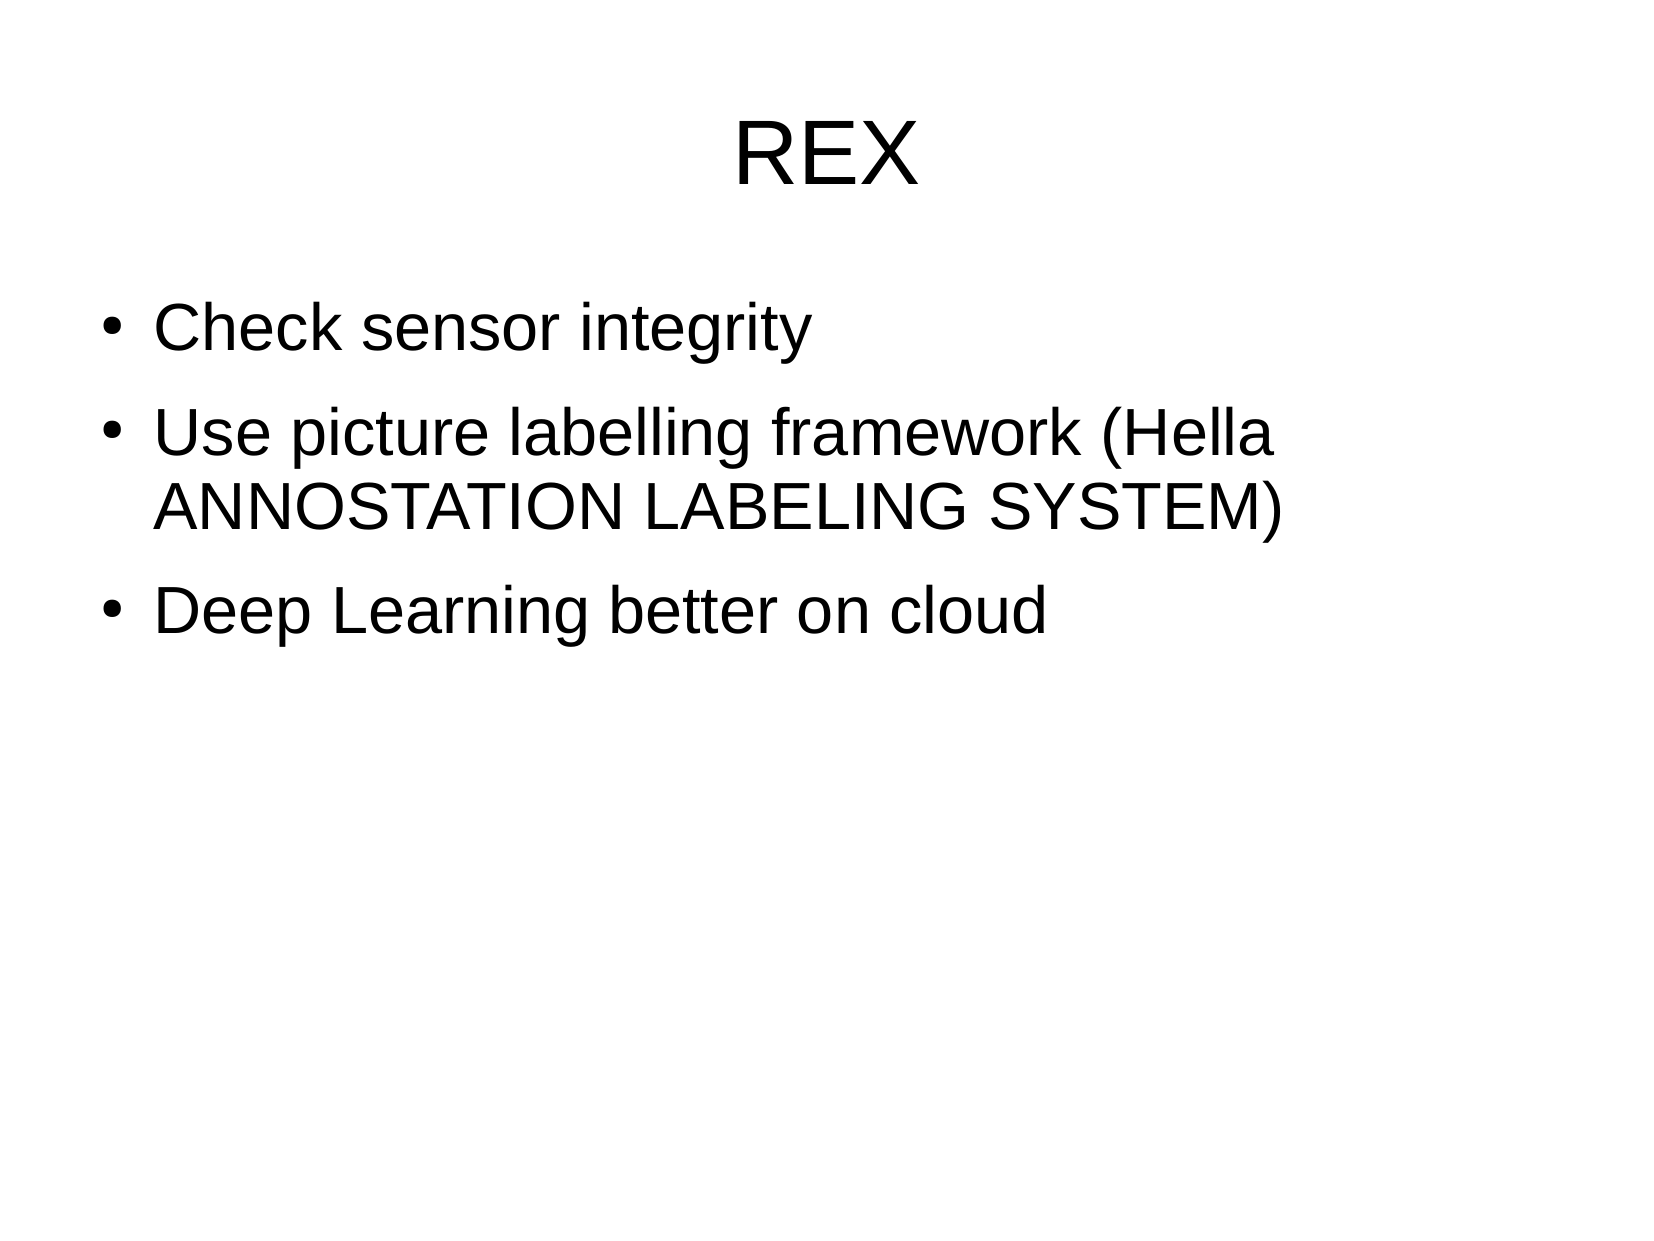

# REX
Check sensor integrity
Use picture labelling framework (Hella ANNOSTATION LABELING SYSTEM)
Deep Learning better on cloud